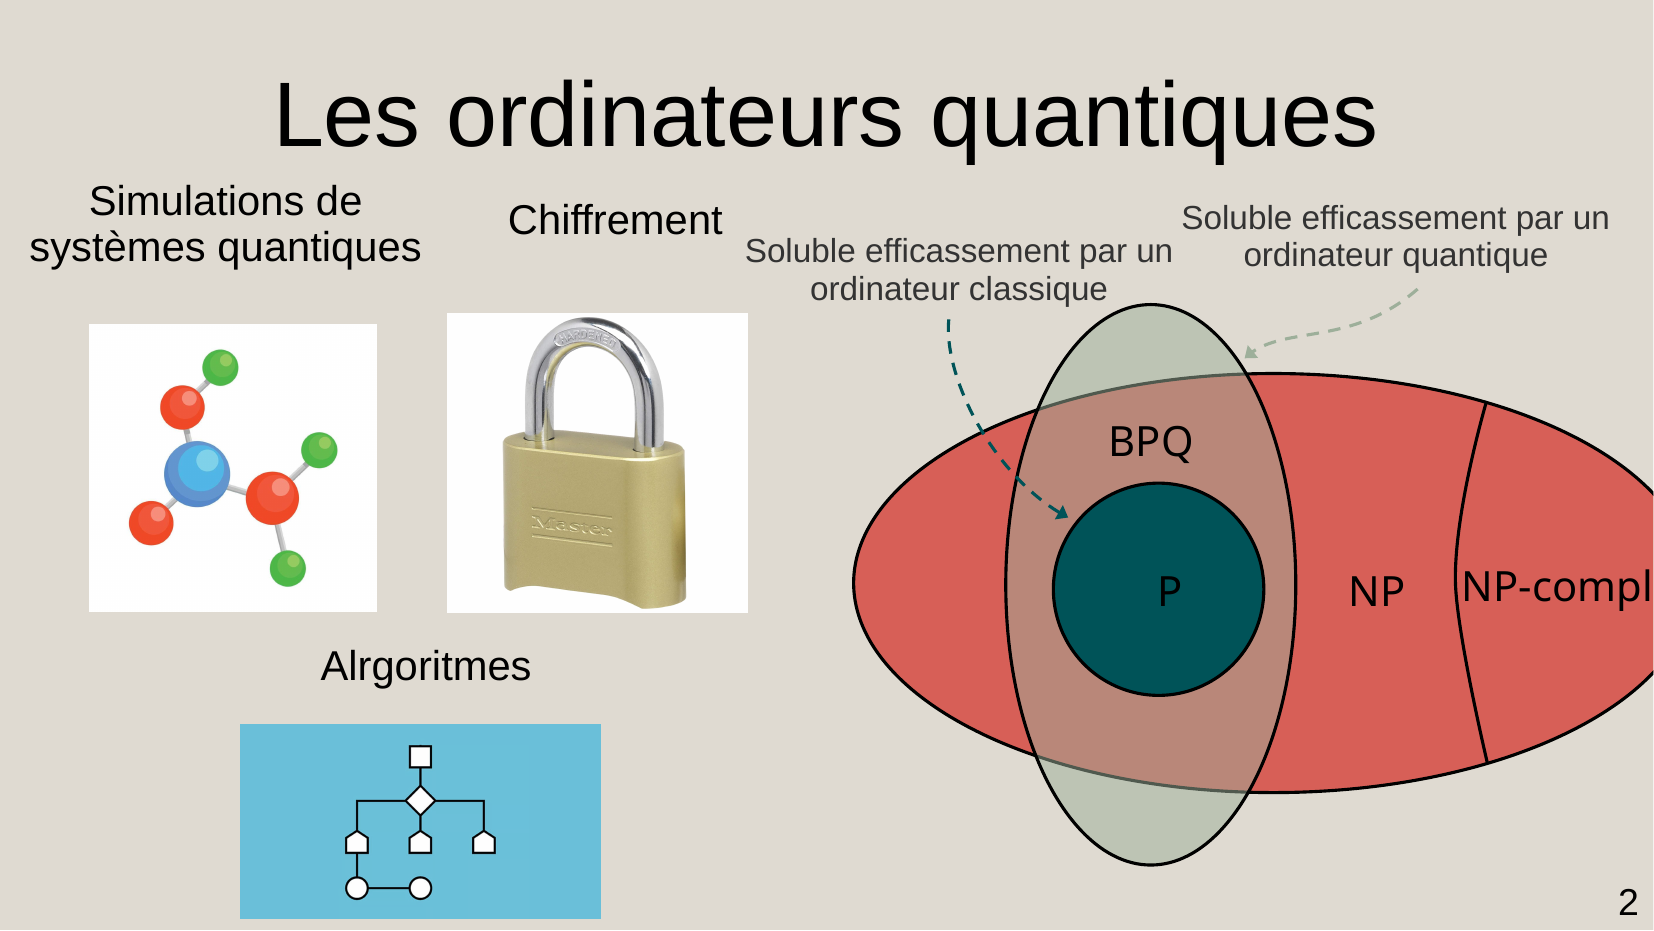

# Les ordinateurs quantiques
Chiffrement
Simulations de systèmes quantiques
Soluble efficassement par un ordinateur quantique
Soluble efficassement par un ordinateur classique
BPQ
NP
P
NP-complet
Alrgoritmes